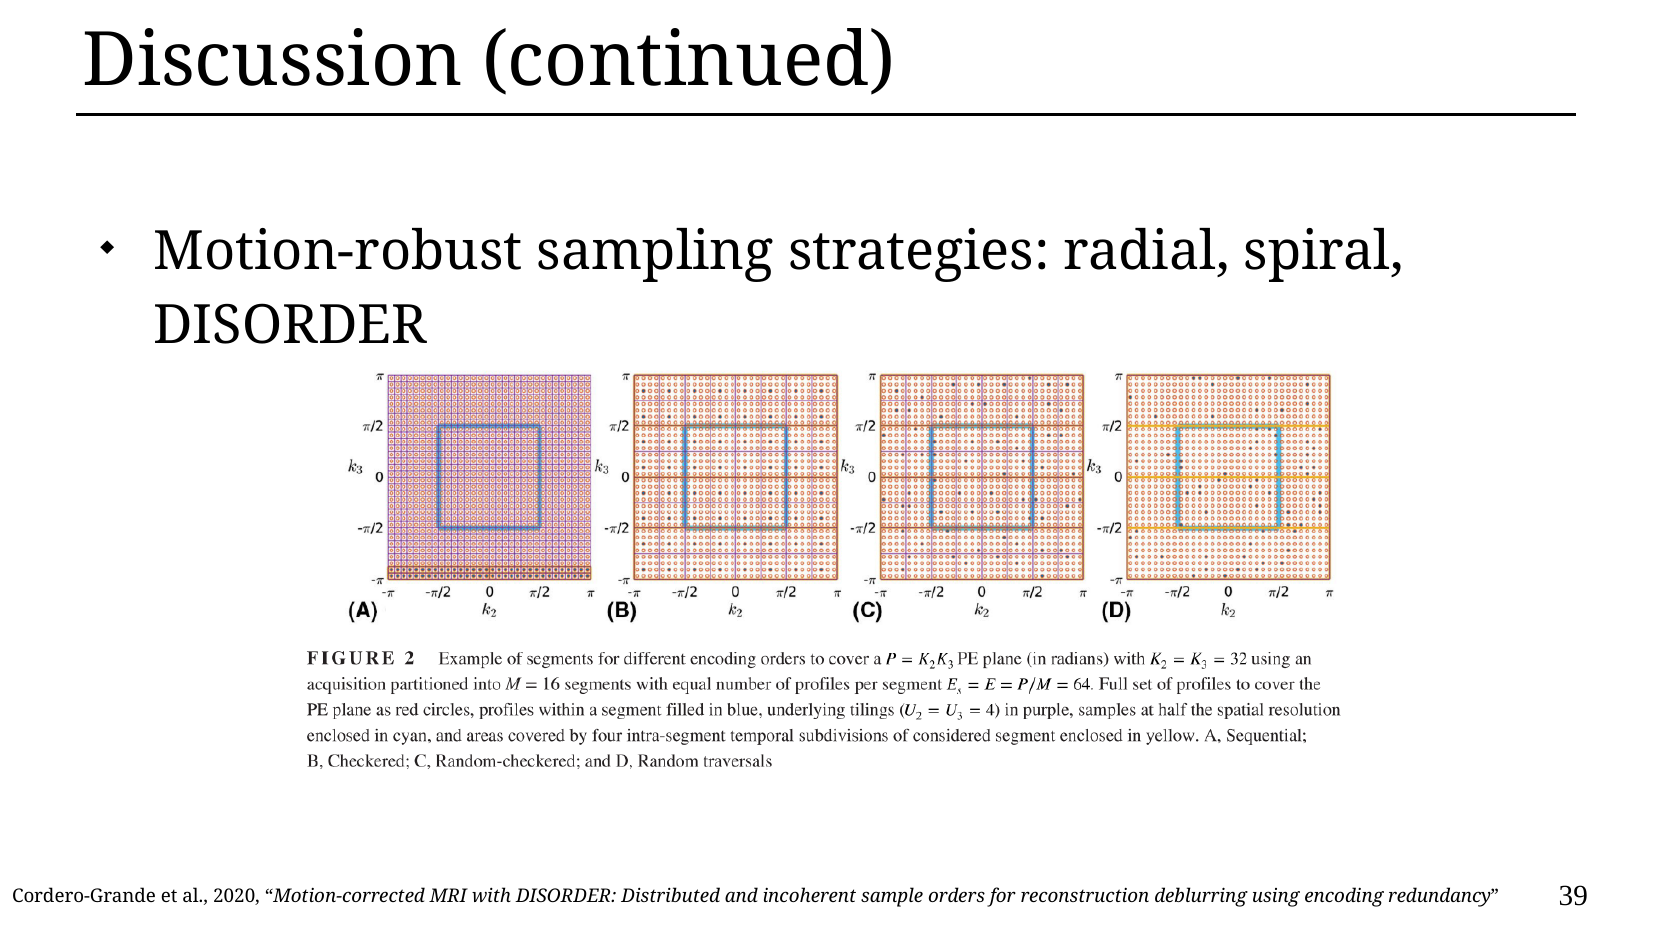

# Discussion (continued)
Motion-robust sampling strategies: radial, spiral, DISORDER
Cordero-Grande et al., 2020, “Motion-corrected MRI with DISORDER: Distributed and incoherent sample orders for reconstruction deblurring using encoding redundancy”